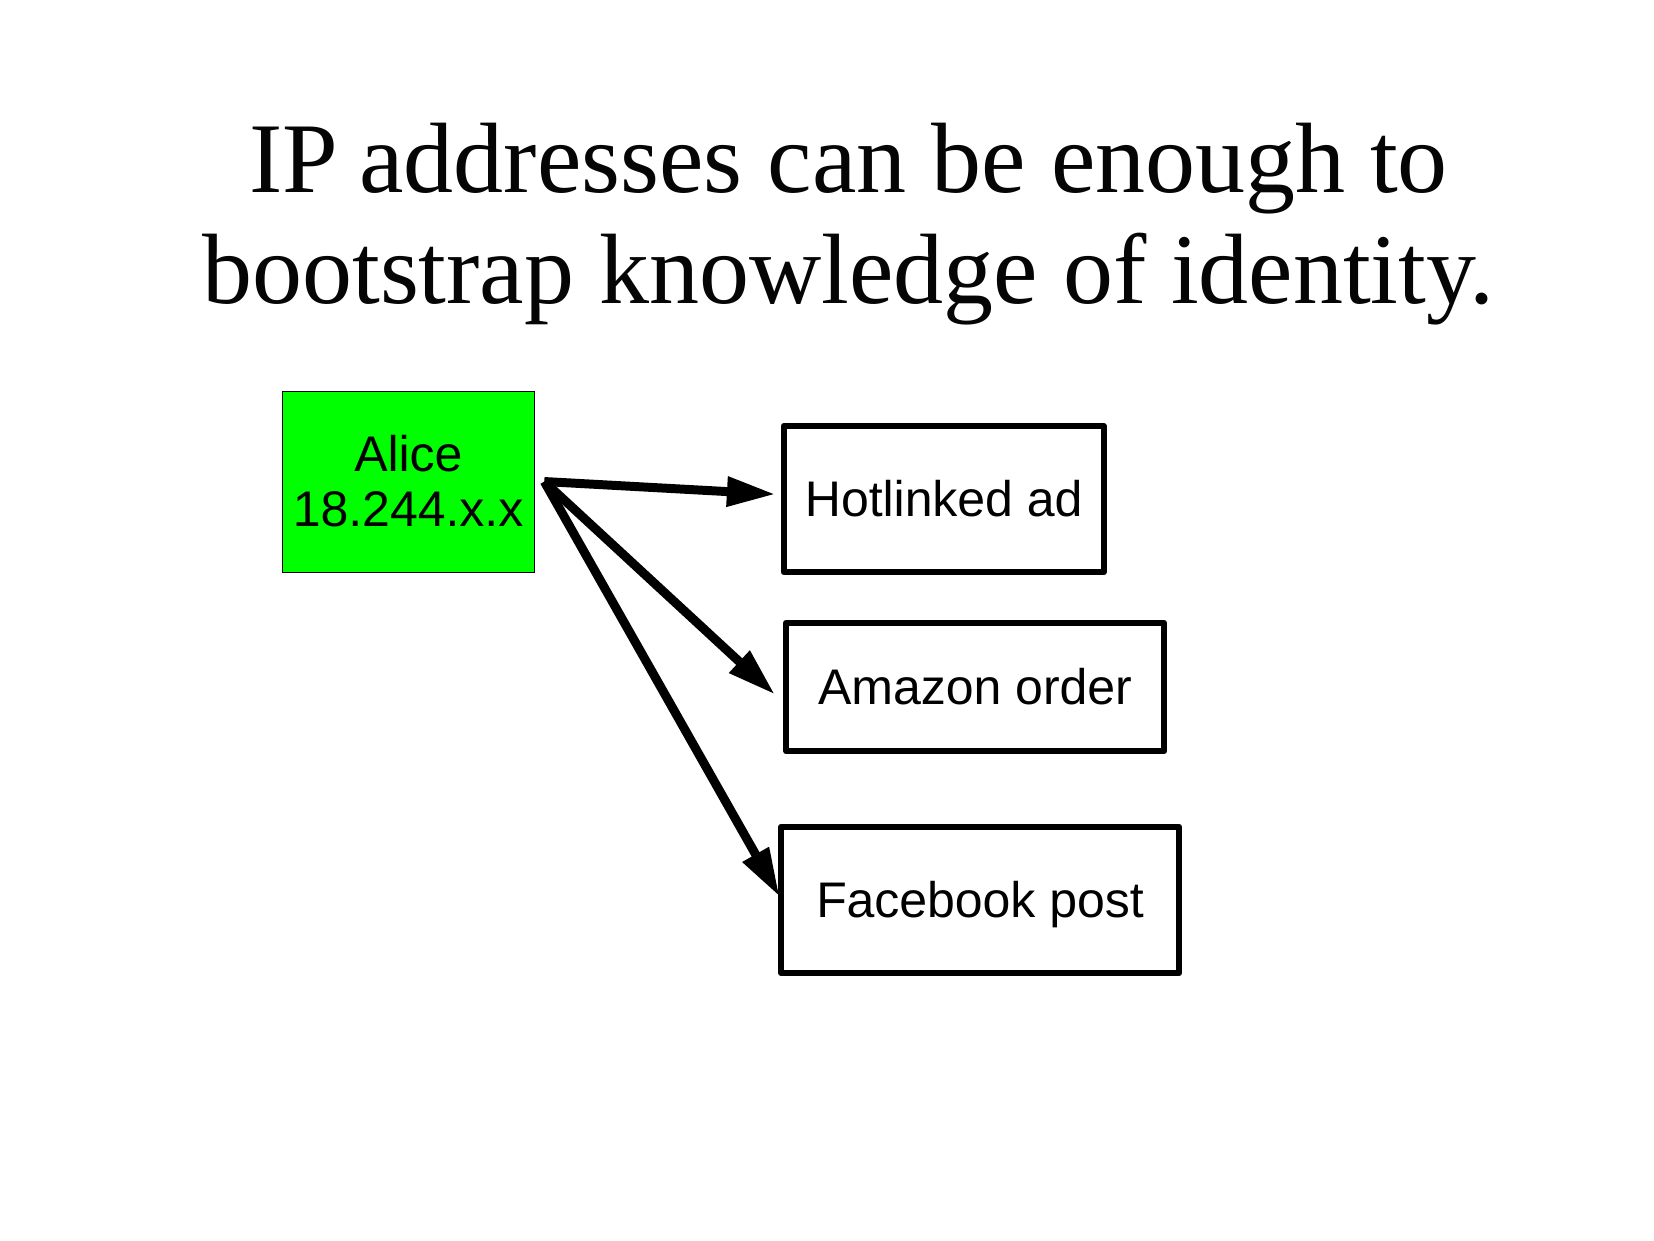

# IP addresses can be enough to bootstrap knowledge of identity.
Alice
18.244.x.x
Hotlinked ad
Amazon order
Facebook post